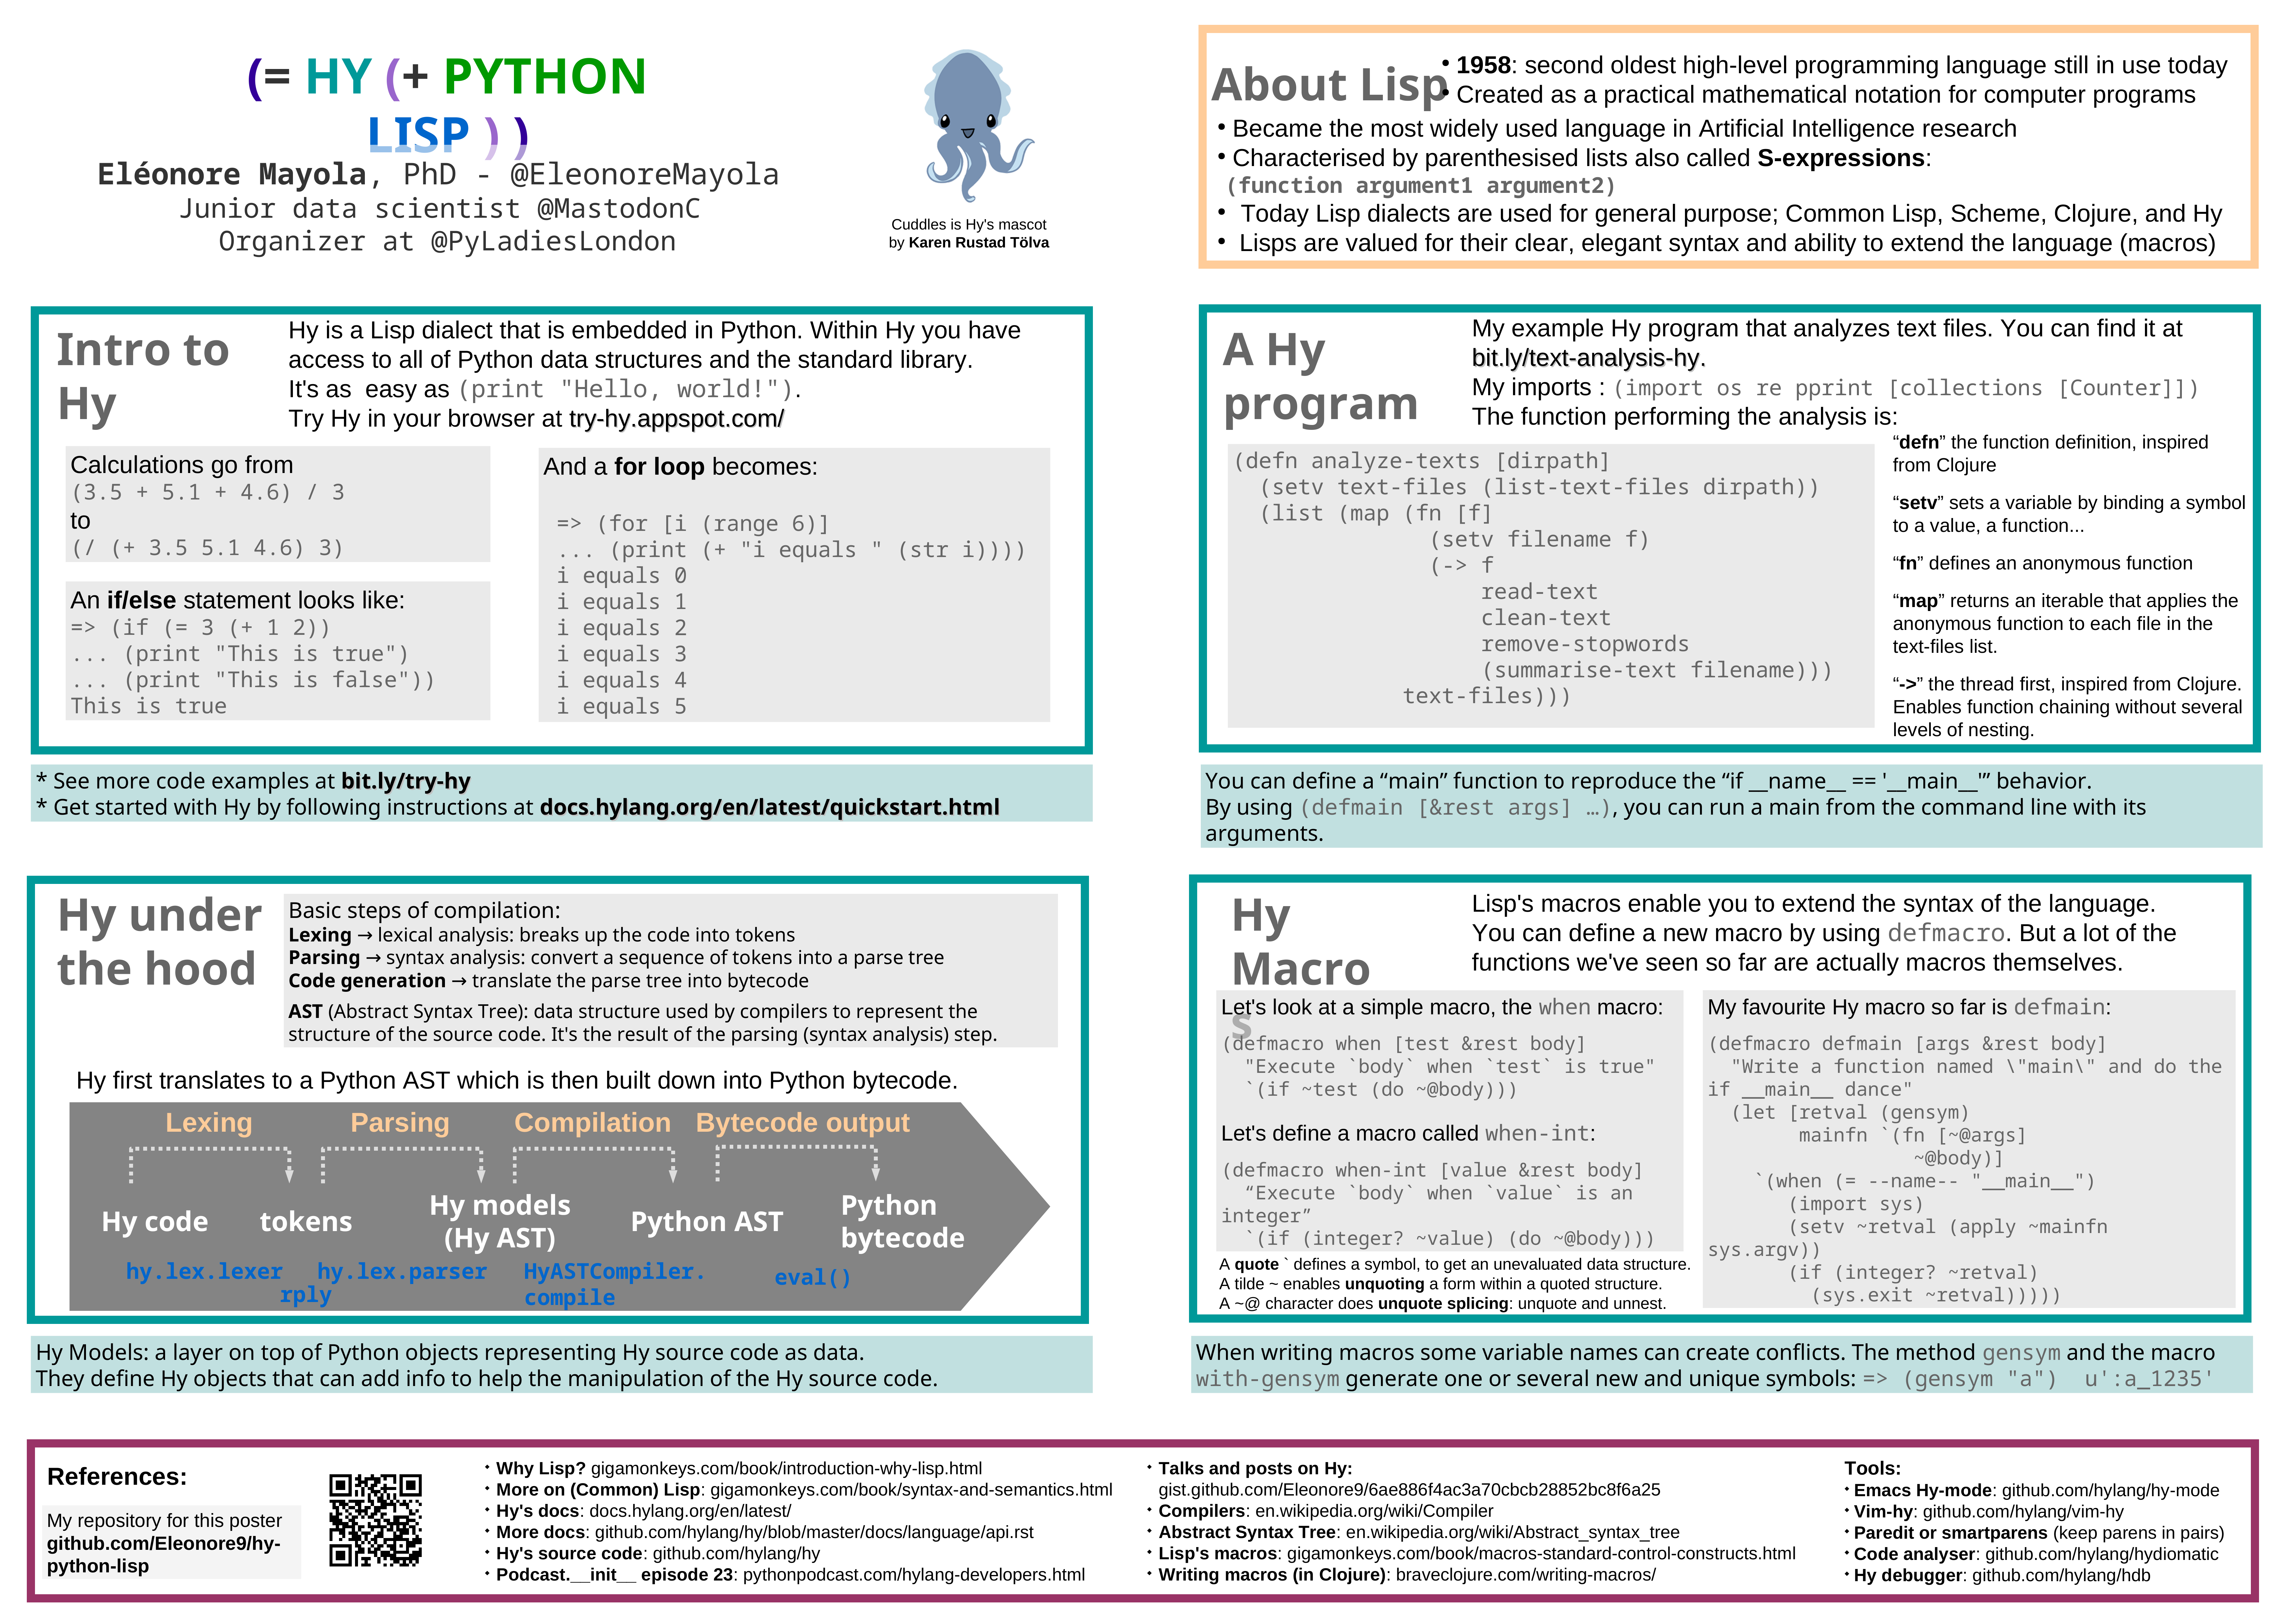

(= HY (+ PYTHON LISP ) )
 1958: second oldest high-level programming language still in use today
 Created as a practical mathematical notation for computer programs
About Lisp
 Became the most widely used language in Artificial Intelligence research
 Characterised by parenthesised lists also called S-expressions:
(function argument1 argument2)
 Today Lisp dialects are used for general purpose; Common Lisp, Scheme, Clojure, and Hy
 Lisps are valued for their clear, elegant syntax and ability to extend the language (macros)
Eléonore Mayola, PhD - @EleonoreMayola
Junior data scientist @MastodonC
Organizer at @PyLadiesLondon
Cuddles is Hy's mascot by Karen Rustad Tölva
My example Hy program that analyzes text files. You can find it at bit.ly/text-analysis-hy.
My imports : (import os re pprint [collections [Counter]])
The function performing the analysis is:
Hy is a Lisp dialect that is embedded in Python. Within Hy you have access to all of Python data structures and the standard library.
It's as easy as (print "Hello, world!").
Try Hy in your browser at try-hy.appspot.com/
Intro to Hy
A Hy program
“defn” the function definition, inspired from Clojure
“setv” sets a variable by binding a symbol to a value, a function...
“fn” defines an anonymous function
“map” returns an iterable that applies the anonymous function to each file in the text-files list.
“->” the thread first, inspired from Clojure. Enables function chaining without several levels of nesting.
(defn analyze-texts [dirpath]
 (setv text-files (list-text-files dirpath))
 (list (map (fn [f]
 (setv filename f)
 (-> f
 read-text
 clean-text
 remove-stopwords
 (summarise-text filename)))
 text-files)))
Calculations go from
(3.5 + 5.1 + 4.6) / 3
to
(/ (+ 3.5 5.1 4.6) 3)
And a for loop becomes:
 => (for [i (range 6)]
 ... (print (+ "i equals " (str i))))
 i equals 0
 i equals 1
 i equals 2
 i equals 3
 i equals 4
 i equals 5
An if/else statement looks like:
=> (if (= 3 (+ 1 2))
... (print "This is true")
... (print "This is false"))
This is true
* See more code examples at bit.ly/try-hy
* Get started with Hy by following instructions at docs.hylang.org/en/latest/quickstart.html
You can define a “main” function to reproduce the “if __name__ == '__main__'” behavior.
By using (defmain [&rest args] …), you can run a main from the command line with its arguments.
Hy under the hood
Hy Macros
Lisp's macros enable you to extend the syntax of the language.
You can define a new macro by using defmacro. But a lot of the functions we've seen so far are actually macros themselves.
Basic steps of compilation:
Lexing → lexical analysis: breaks up the code into tokens
Parsing → syntax analysis: convert a sequence of tokens into a parse tree
Code generation → translate the parse tree into bytecode
AST (Abstract Syntax Tree): data structure used by compilers to represent the structure of the source code. It's the result of the parsing (syntax analysis) step.
My favourite Hy macro so far is defmain:
(defmacro defmain [args &rest body]
 "Write a function named \"main\" and do the if __main__ dance"
 (let [retval (gensym)
 mainfn `(fn [~@args]
 ~@body)]
 `(when (= --name-- "__main__")
 (import sys)
 (setv ~retval (apply ~mainfn sys.argv))
 (if (integer? ~retval)
 (sys.exit ~retval)))))
Let's look at a simple macro, the when macro:
(defmacro when [test &rest body]
 "Execute `body` when `test` is true"
 `(if ~test (do ~@body)))
Let's define a macro called when-int:
(defmacro when-int [value &rest body]
 “Execute `body` when `value` is an integer”
 `(if (integer? ~value) (do ~@body)))
Hy first translates to a Python AST which is then built down into Python bytecode.
Lexing
Parsing
Compilation
Bytecode output
Hy models
(Hy AST)
Python bytecode
Hy code
tokens
Python AST
A quote ` defines a symbol, to get an unevaluated data structure.
A tilde ~ enables unquoting a form within a quoted structure.
A ~@ character does unquote splicing: unquote and unnest.
hy.lex.lexer
HyASTCompiler.compile
hy.lex.parser
eval()
rply
Hy Models: a layer on top of Python objects representing Hy source code as data.
They define Hy objects that can add info to help the manipulation of the Hy source code.
When writing macros some variable names can create conflicts. The method gensym and the macro with-gensym generate one or several new and unique symbols: => (gensym "a") u':a_1235'
Tools:
 Emacs Hy-mode: github.com/hylang/hy-mode
 Vim-hy: github.com/hylang/vim-hy
 Paredit or smartparens (keep parens in pairs)
 Code analyser: github.com/hylang/hydiomatic
 Hy debugger: github.com/hylang/hdb
Why Lisp? gigamonkeys.com/book/introduction-why-lisp.html
More on (Common) Lisp: gigamonkeys.com/book/syntax-and-semantics.html
Hy's docs: docs.hylang.org/en/latest/
More docs: github.com/hylang/hy/blob/master/docs/language/api.rst
Hy's source code: github.com/hylang/hy
Podcast.__init__ episode 23: pythonpodcast.com/hylang-developers.html
Talks and posts on Hy: gist.github.com/Eleonore9/6ae886f4ac3a70cbcb28852bc8f6a25
Compilers: en.wikipedia.org/wiki/Compiler
Abstract Syntax Tree: en.wikipedia.org/wiki/Abstract_syntax_tree
Lisp's macros: gigamonkeys.com/book/macros-standard-control-constructs.html
Writing macros (in Clojure): braveclojure.com/writing-macros/
References:
My repository for this poster github.com/Eleonore9/hy-python-lisp